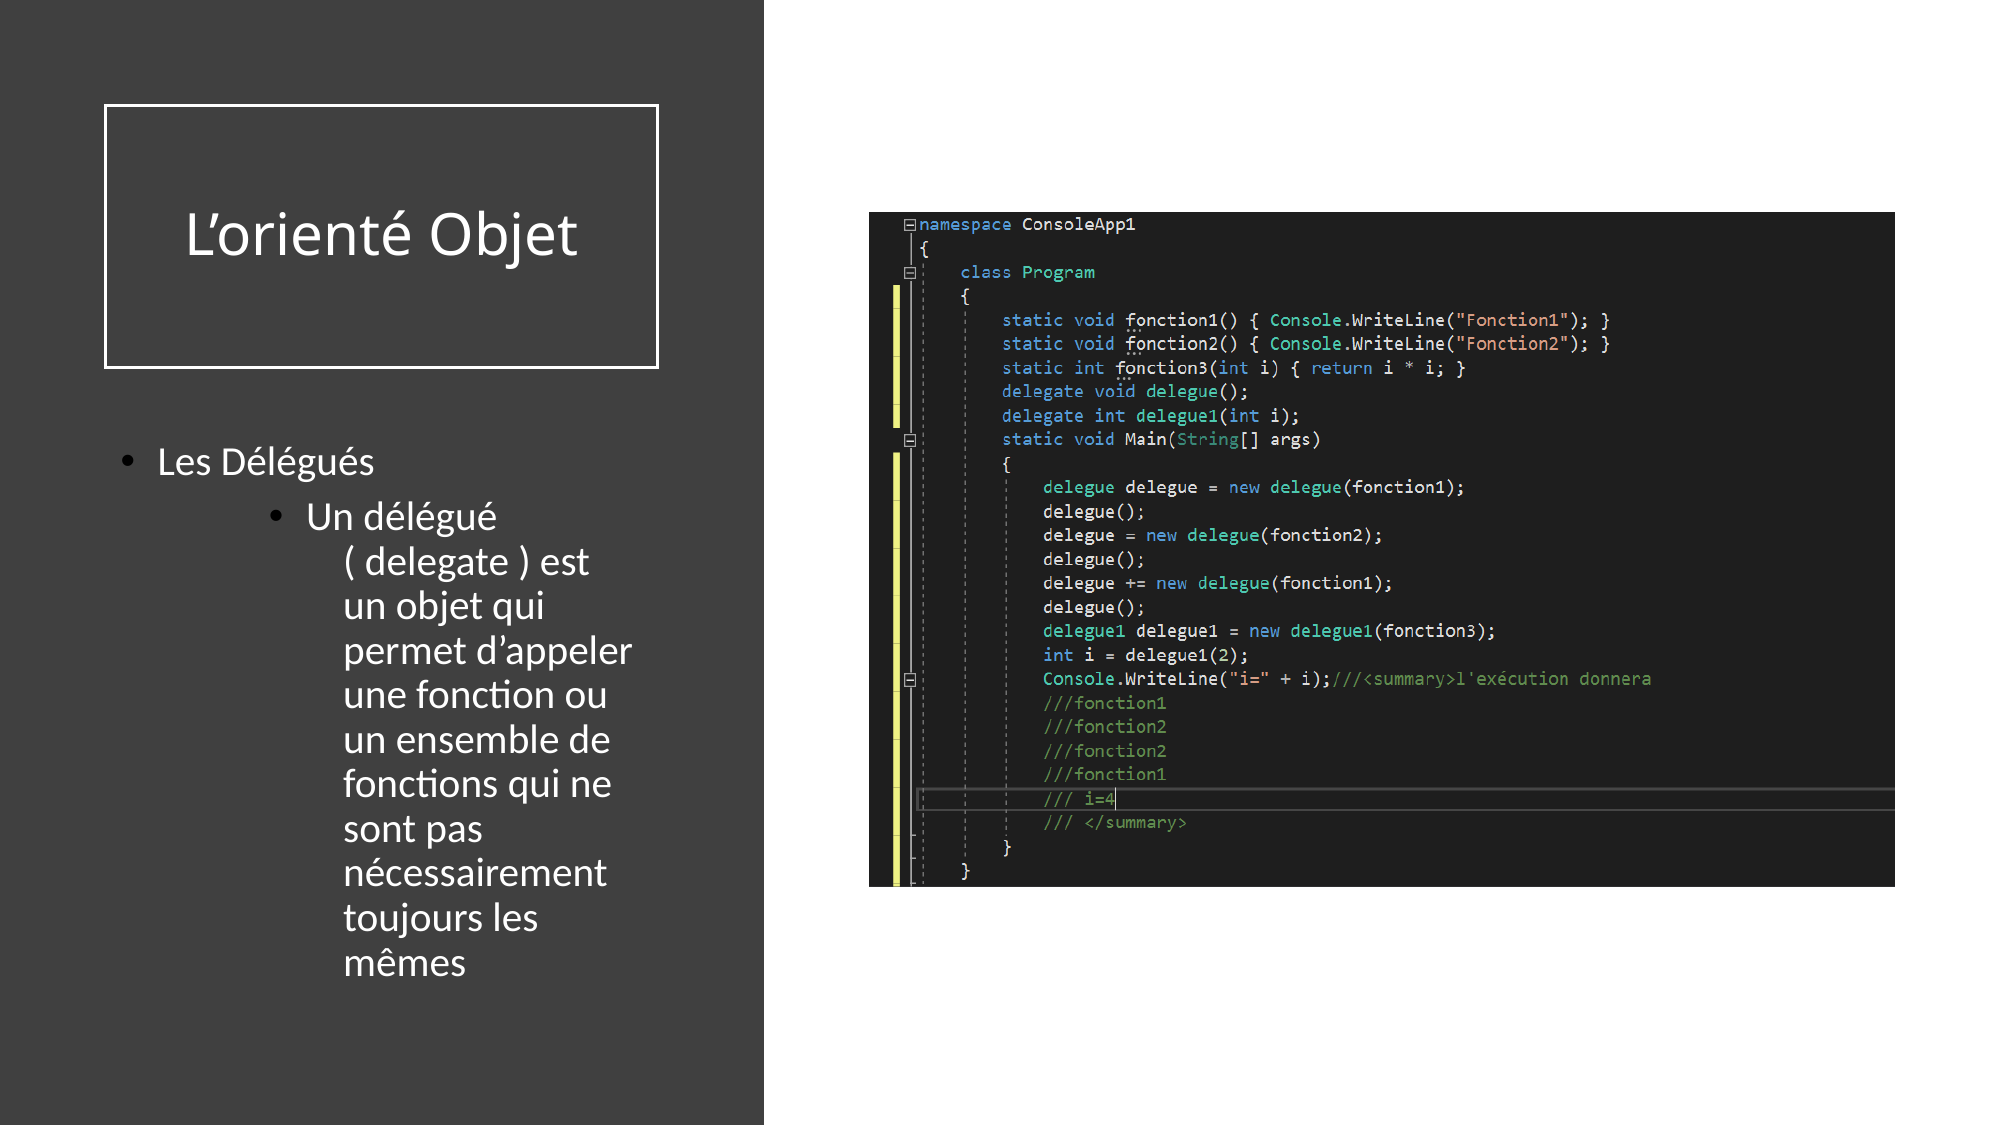

# L’orienté Objet
Les Délégués
Un délégué ( delegate ) est un objet qui permet d’appeler une fonction ou un ensemble de fonctions qui ne sont pas nécessairement toujours les mêmes